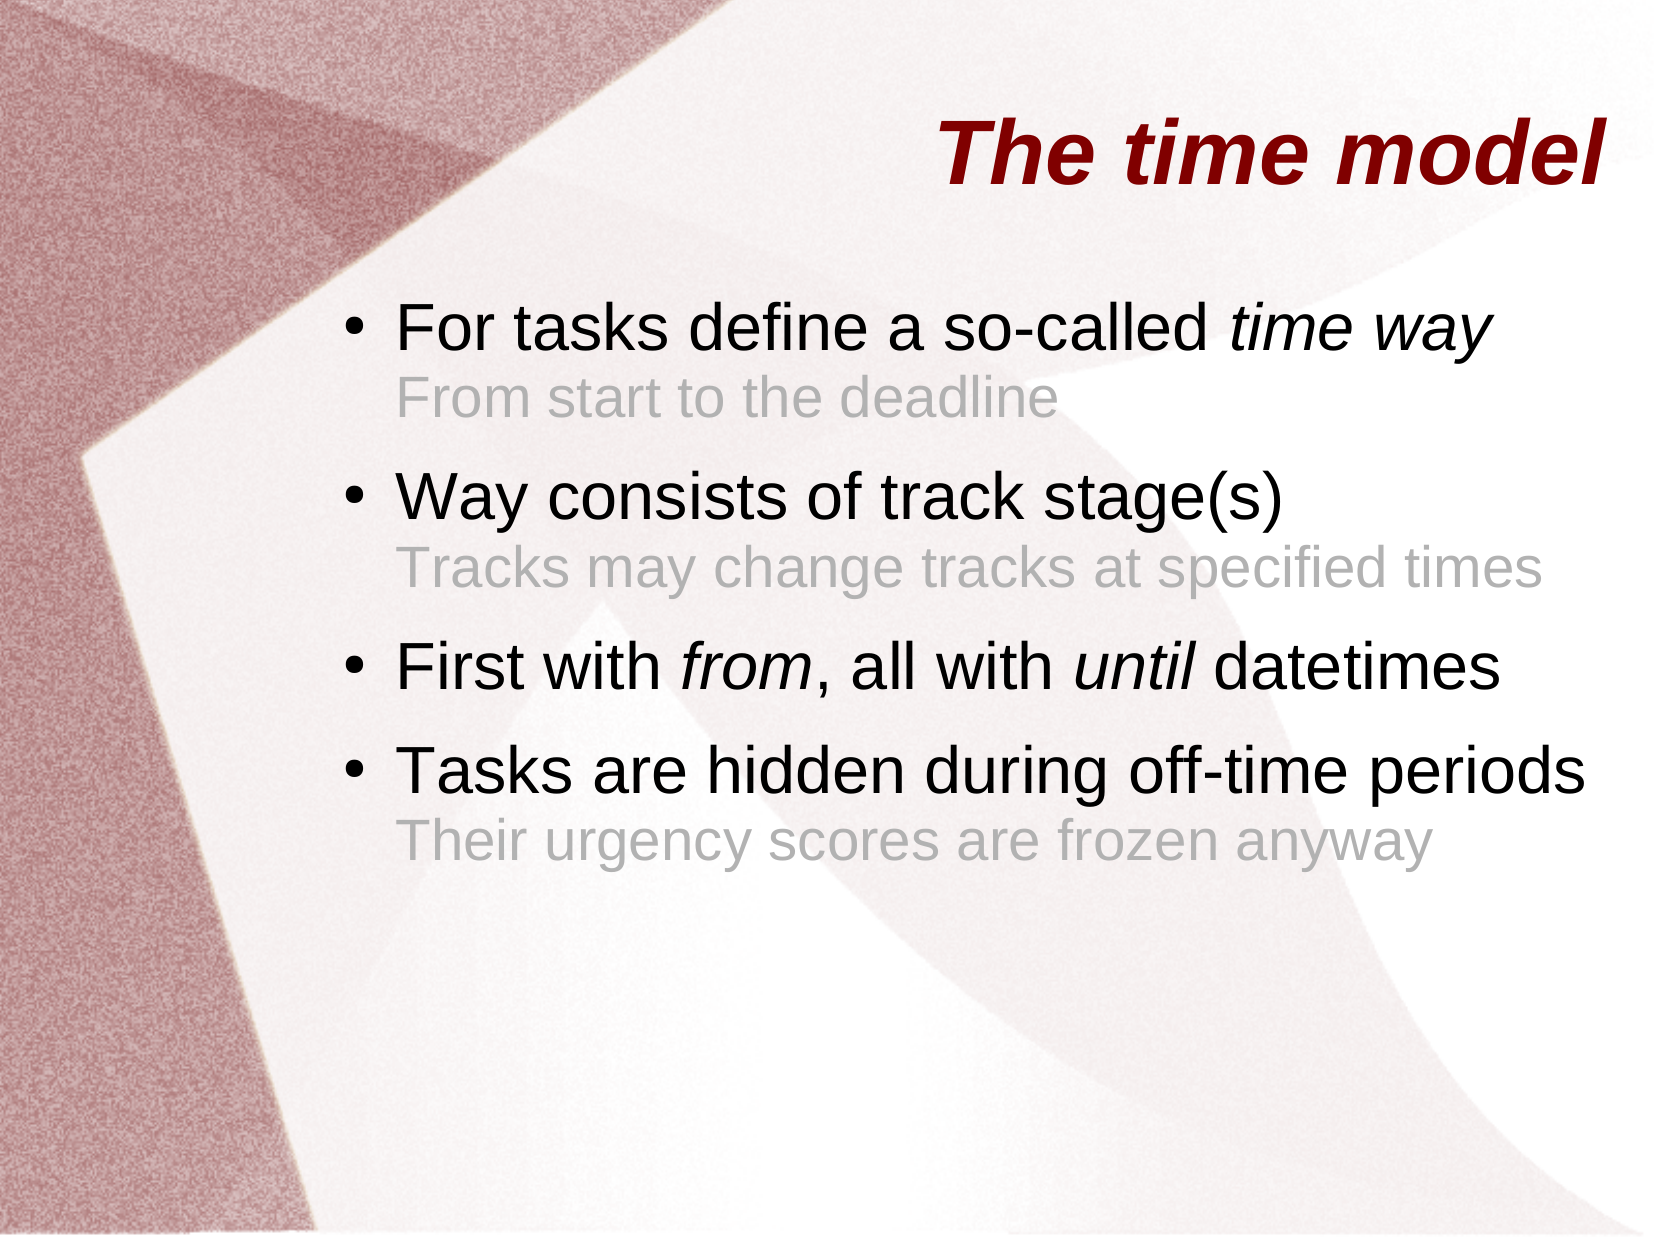

# The time model
For tasks define a so-called time way
From start to the deadline
Way consists of track stage(s)
Tracks may change tracks at specified times
First with from, all with until datetimes
Tasks are hidden during off-time periods
Their urgency scores are frozen anyway